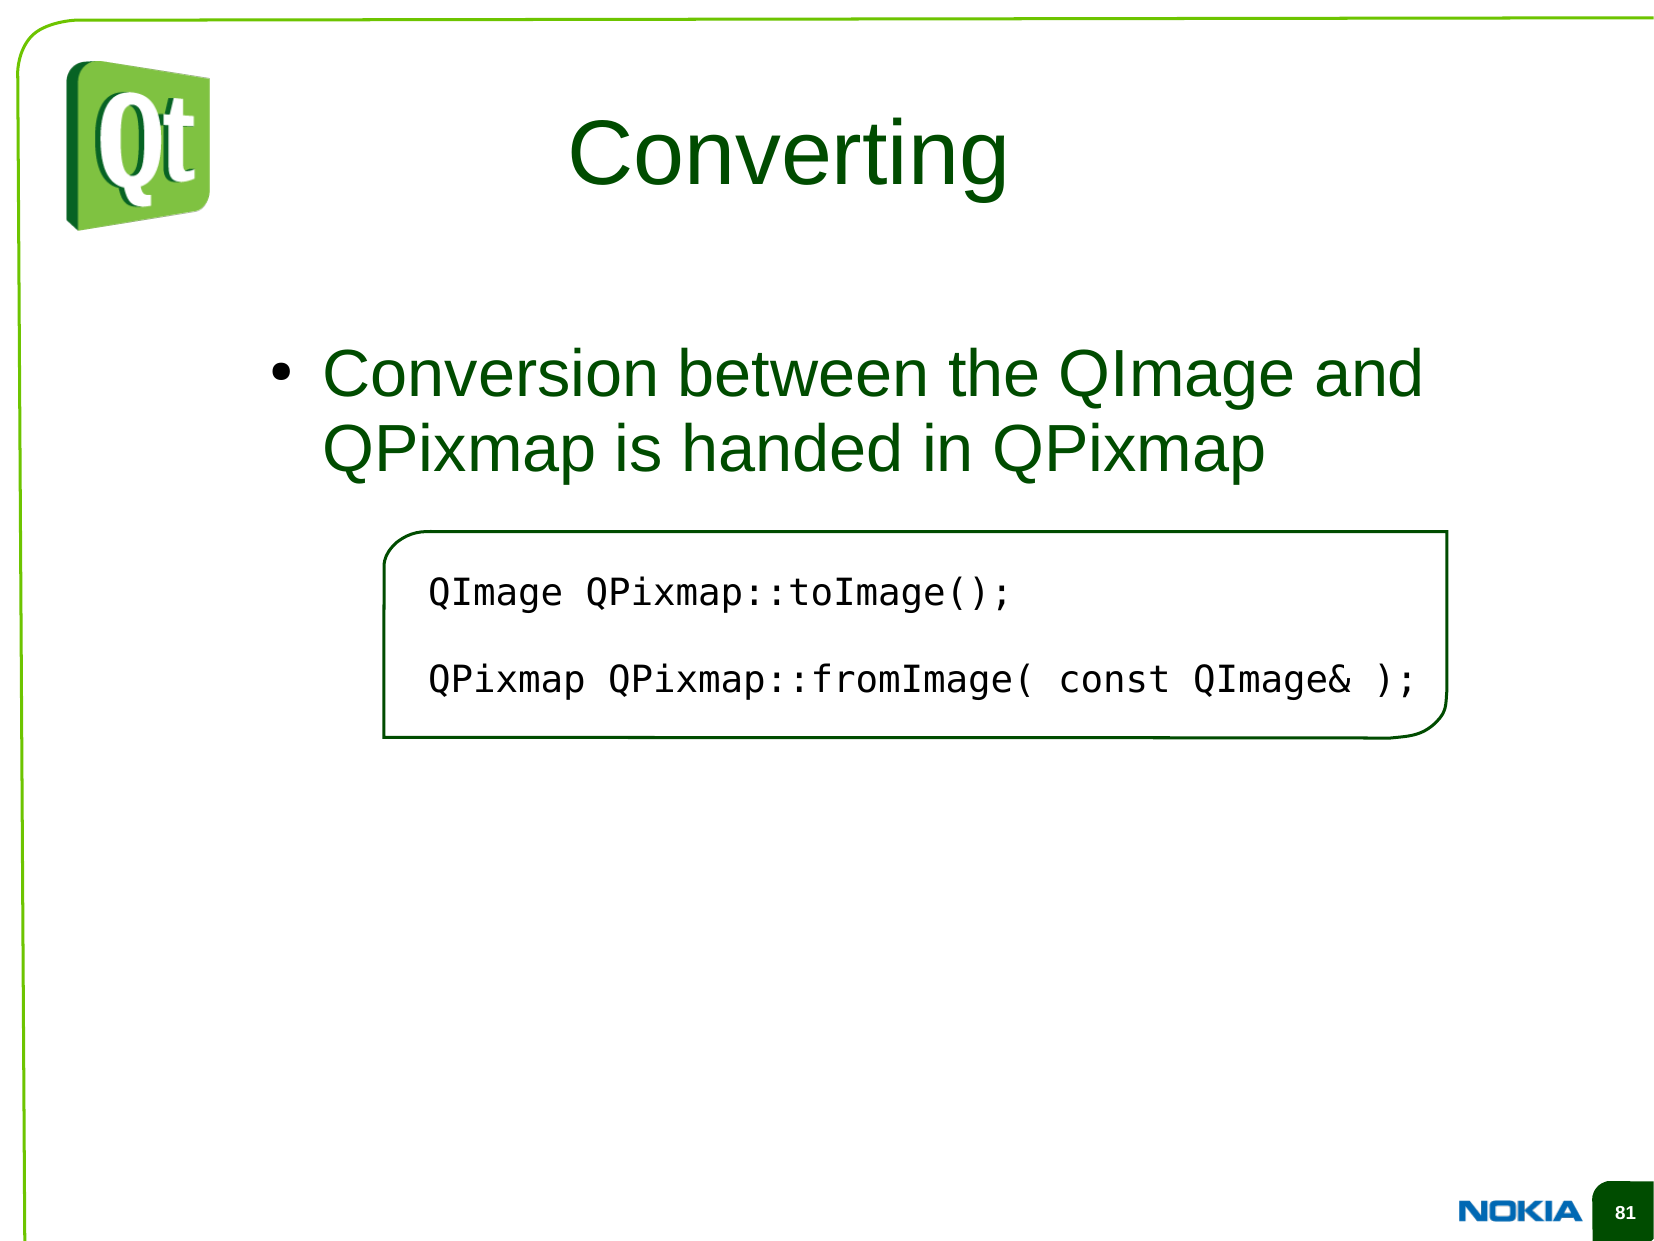

# Converting
Conversion between the QImage and QPixmap is handed in QPixmap
QImage QPixmap::toImage();
QPixmap QPixmap::fromImage( const QImage& );